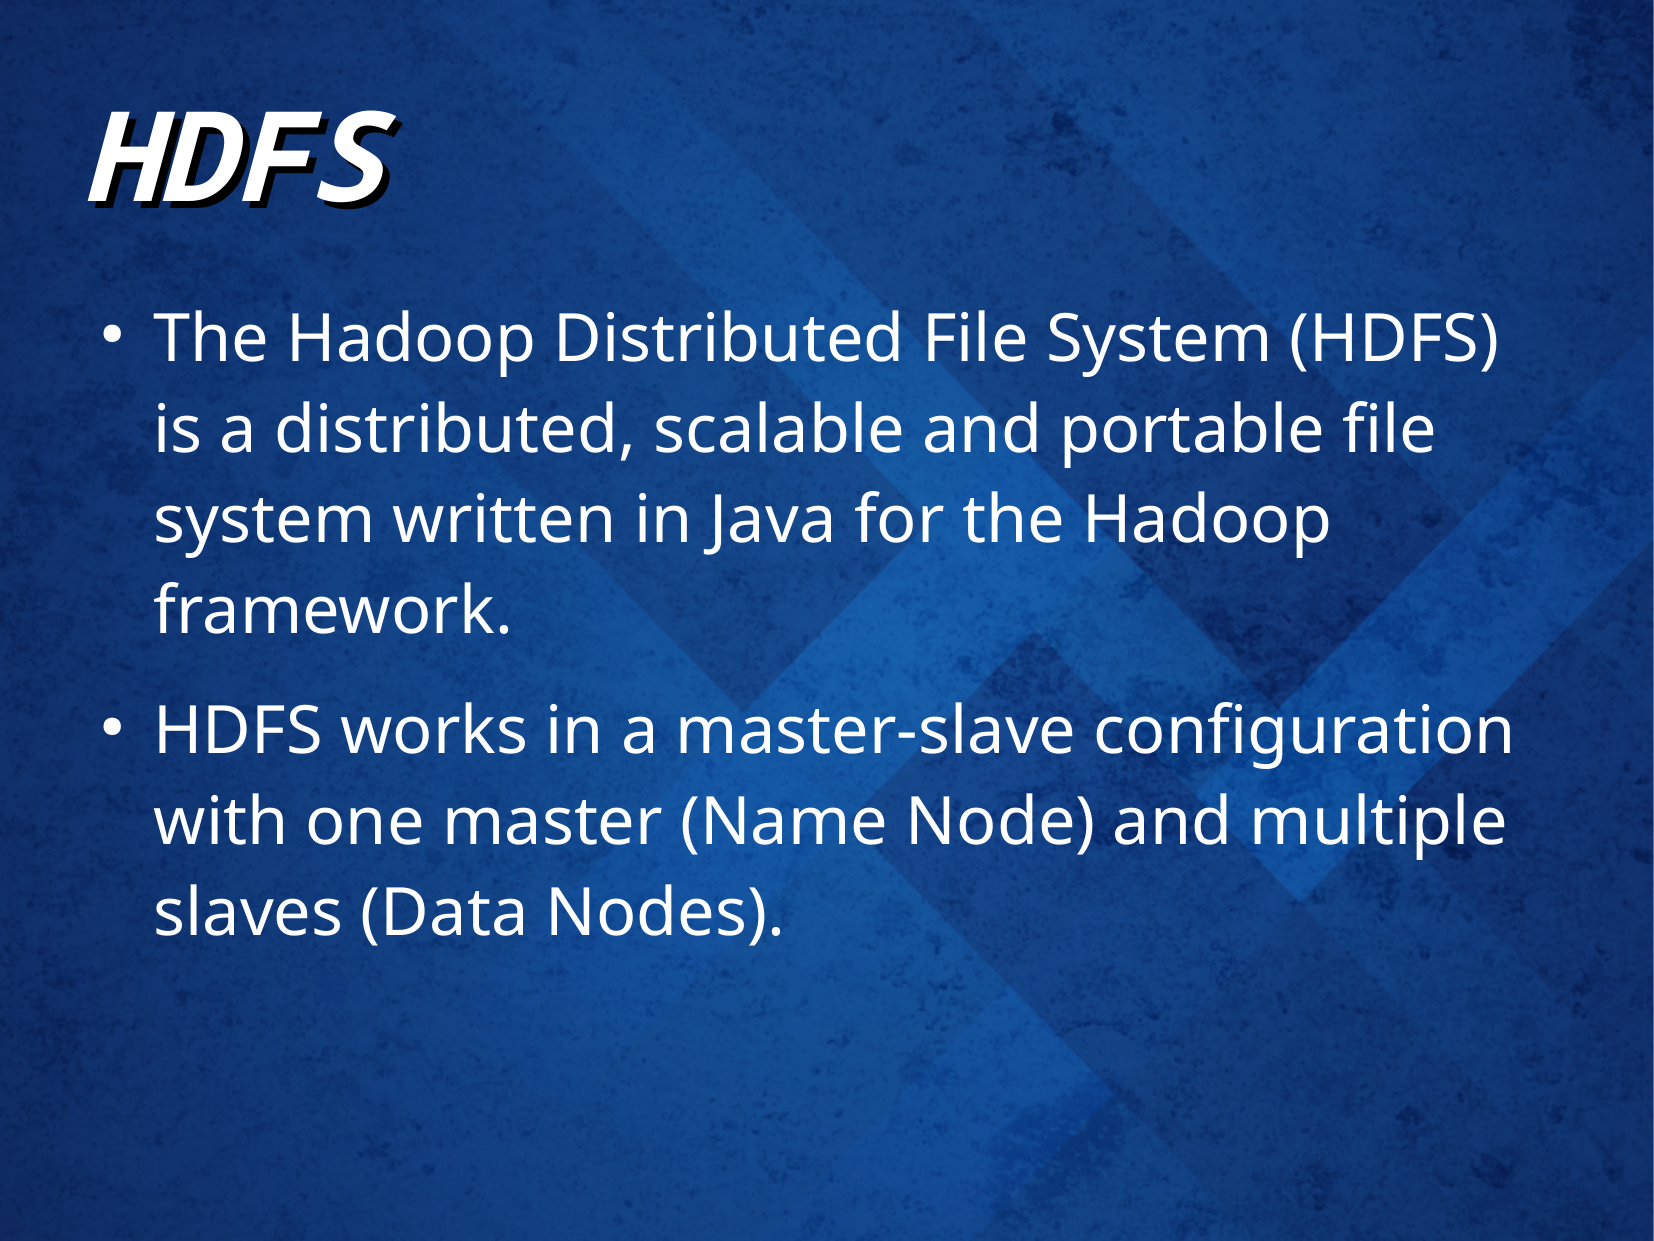

# HDFS
The Hadoop Distributed File System (HDFS) is a distributed, scalable and portable file system written in Java for the Hadoop framework.
HDFS works in a master-slave configuration with one master (Name Node) and multiple slaves (Data Nodes).